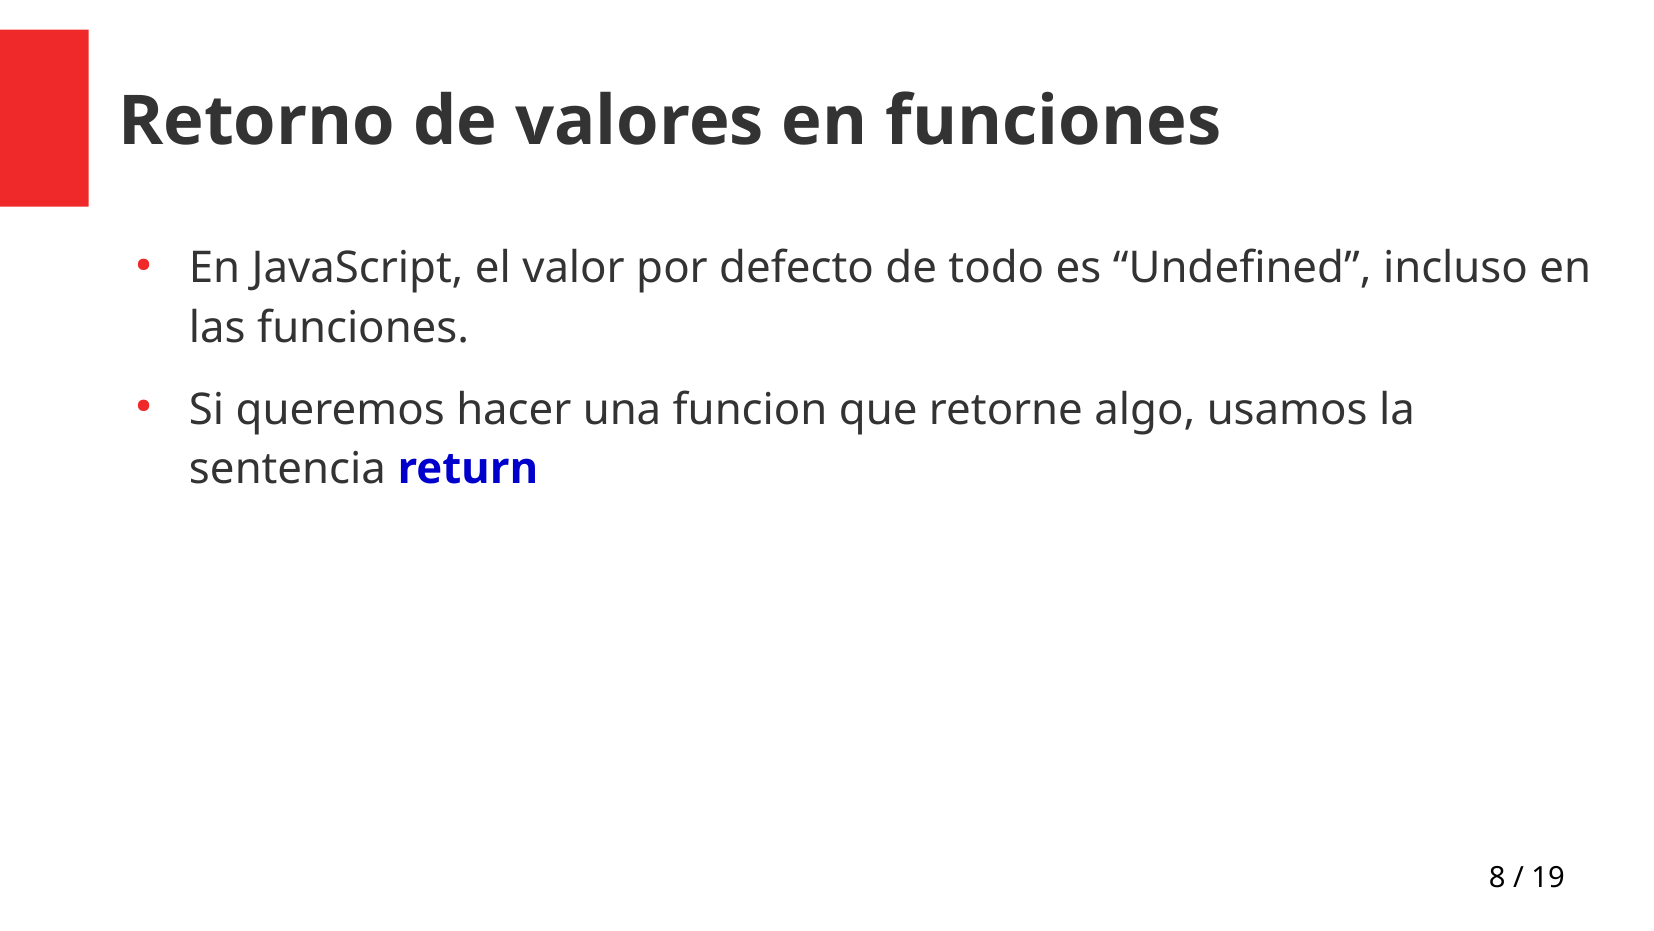

# Retorno de valores en funciones
En JavaScript, el valor por defecto de todo es “Undefined”, incluso en las funciones.
Si queremos hacer una funcion que retorne algo, usamos la sentencia return
8